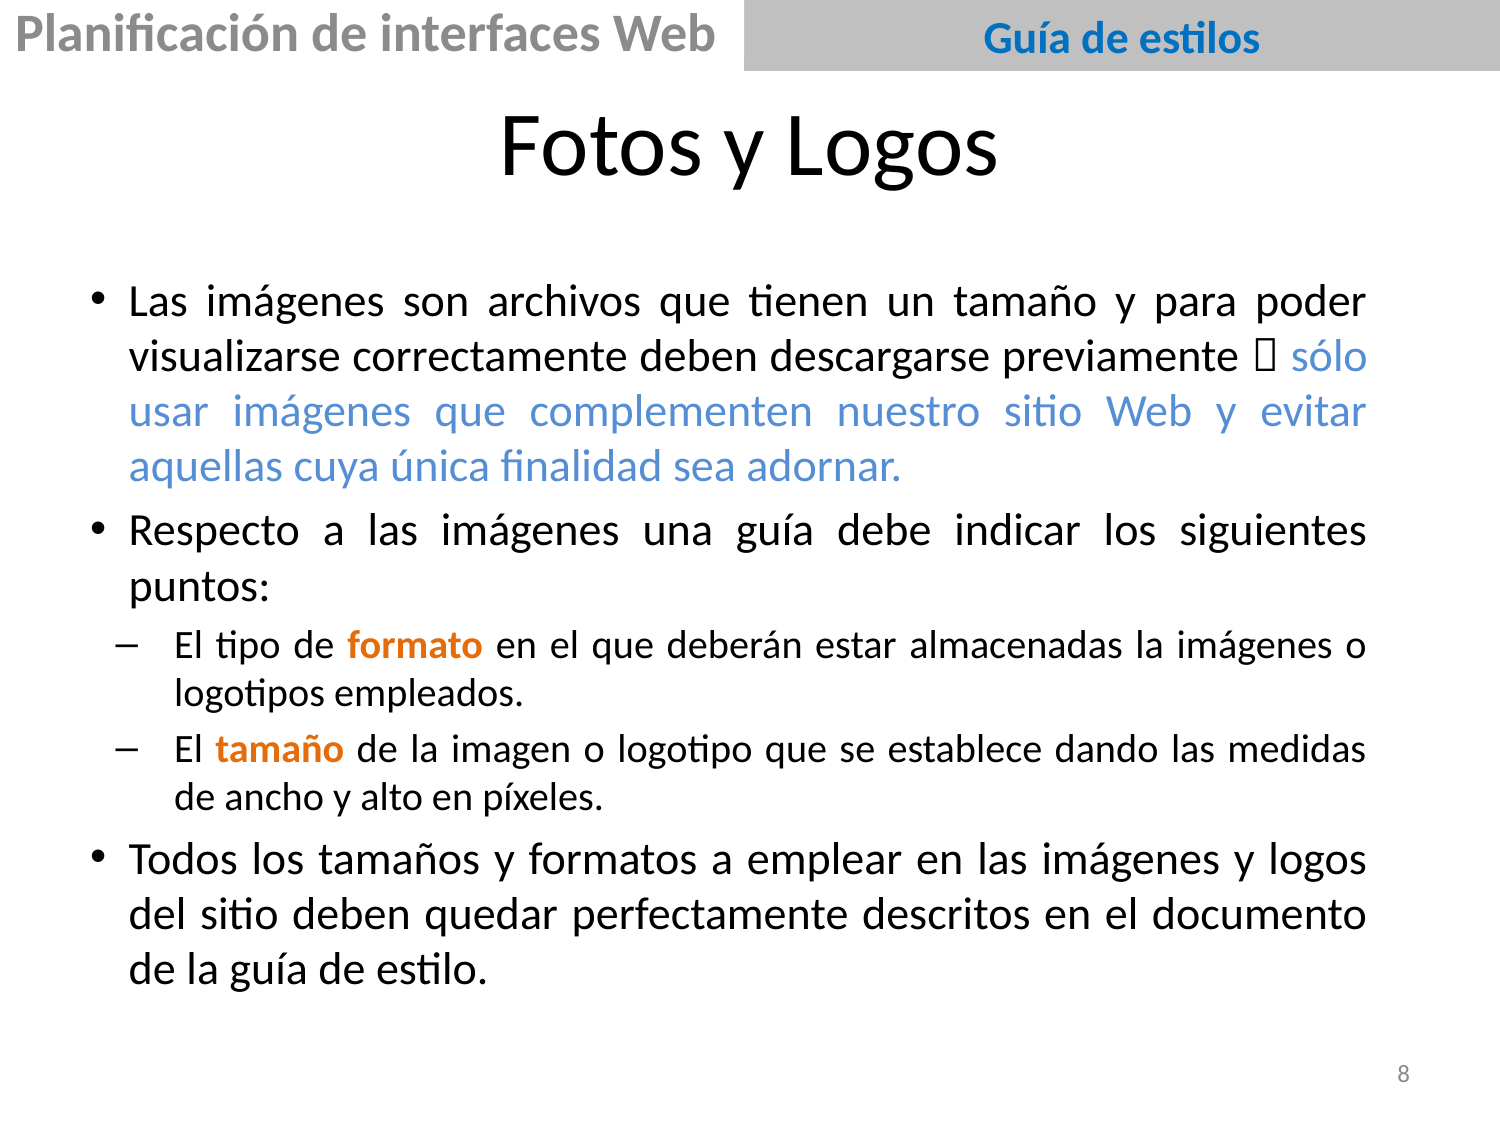

Planificación de interfaces Web
Guía de estilos
# Fotos y Logos
Las imágenes son archivos que tienen un tamaño y para poder visualizarse correctamente deben descargarse previamente  sólo usar imágenes que complementen nuestro sitio Web y evitar aquellas cuya única finalidad sea adornar.
Respecto a las imágenes una guía debe indicar los siguientes puntos:
El tipo de formato en el que deberán estar almacenadas la imágenes o logotipos empleados.
El tamaño de la imagen o logotipo que se establece dando las medidas de ancho y alto en píxeles.
Todos los tamaños y formatos a emplear en las imágenes y logos del sitio deben quedar perfectamente descritos en el documento de la guía de estilo.